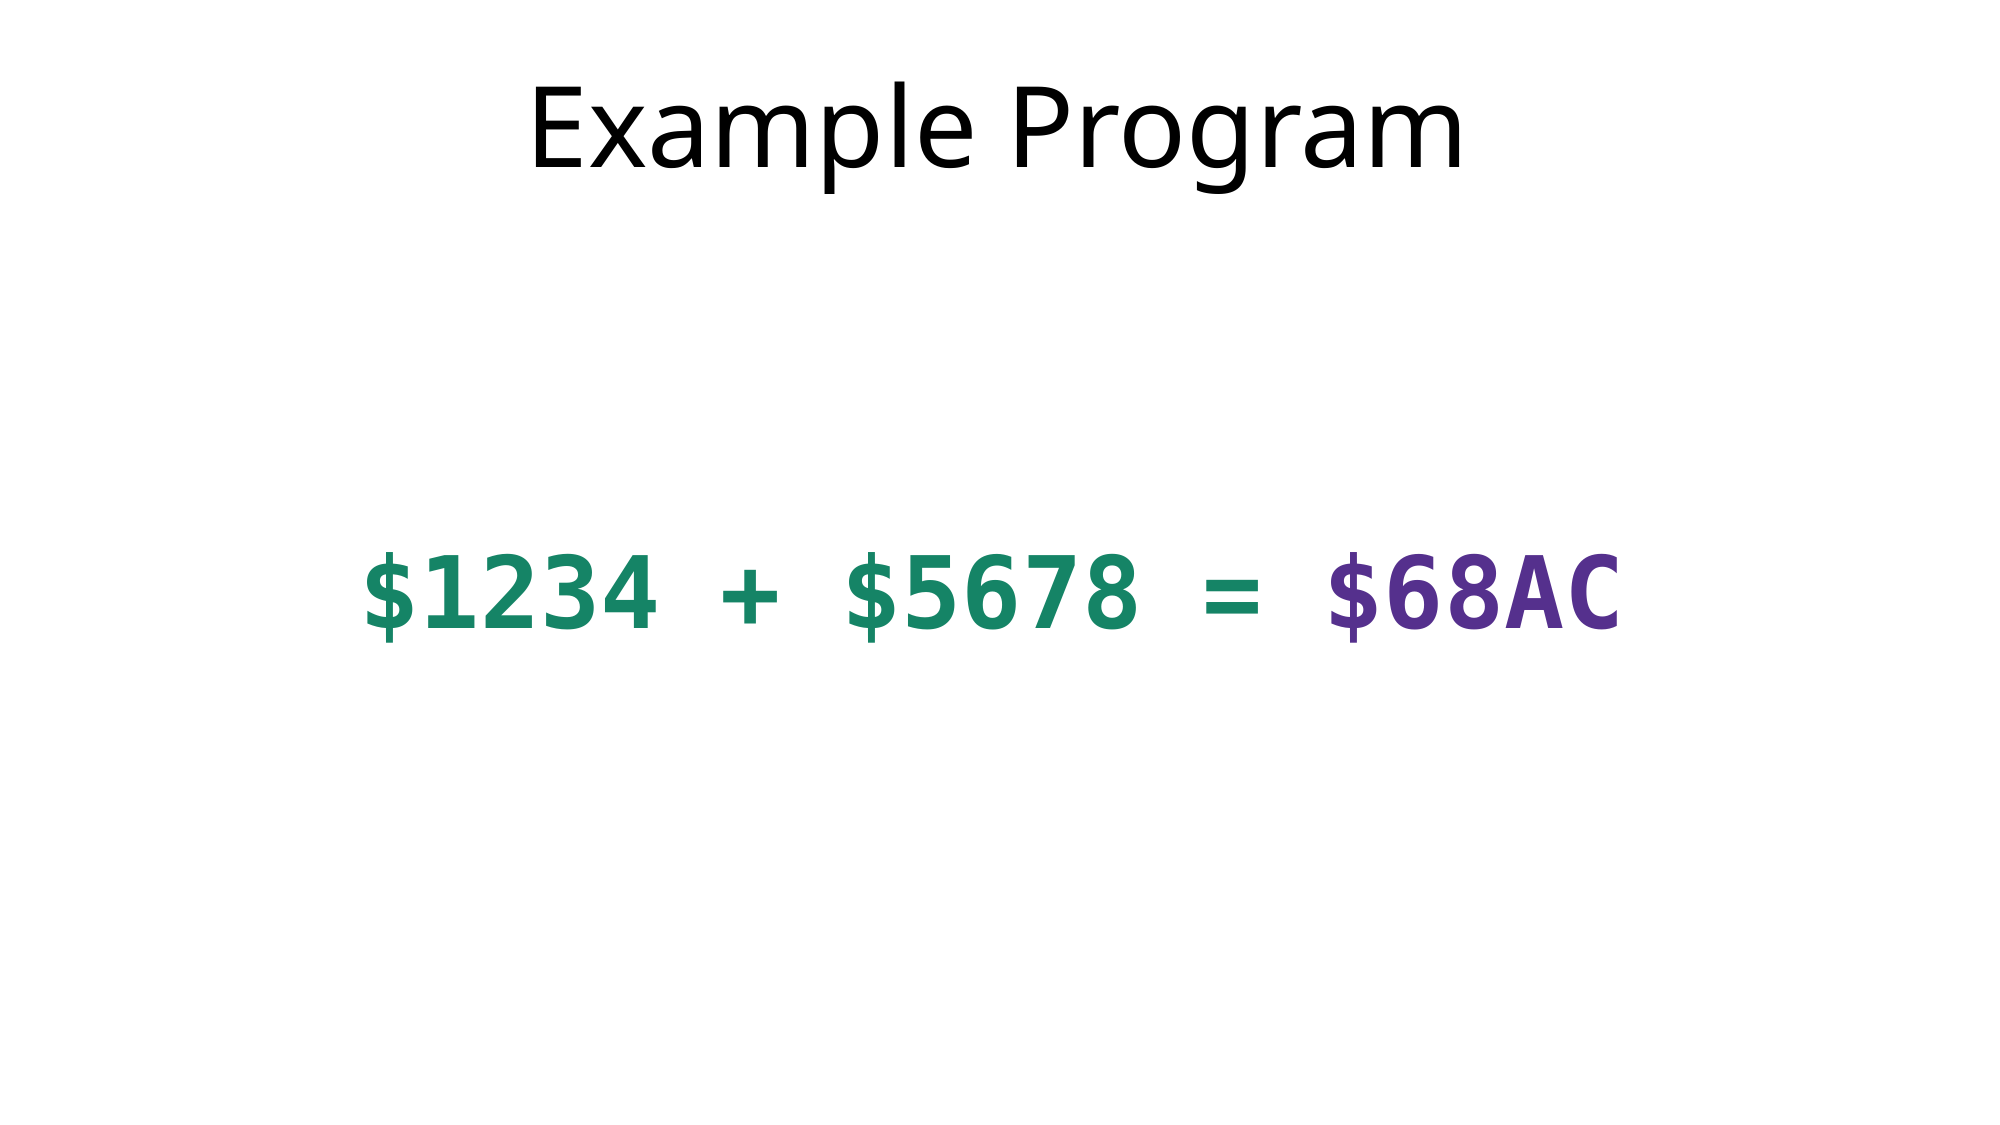

# Example Program
$1234 + $5678 = $68AC